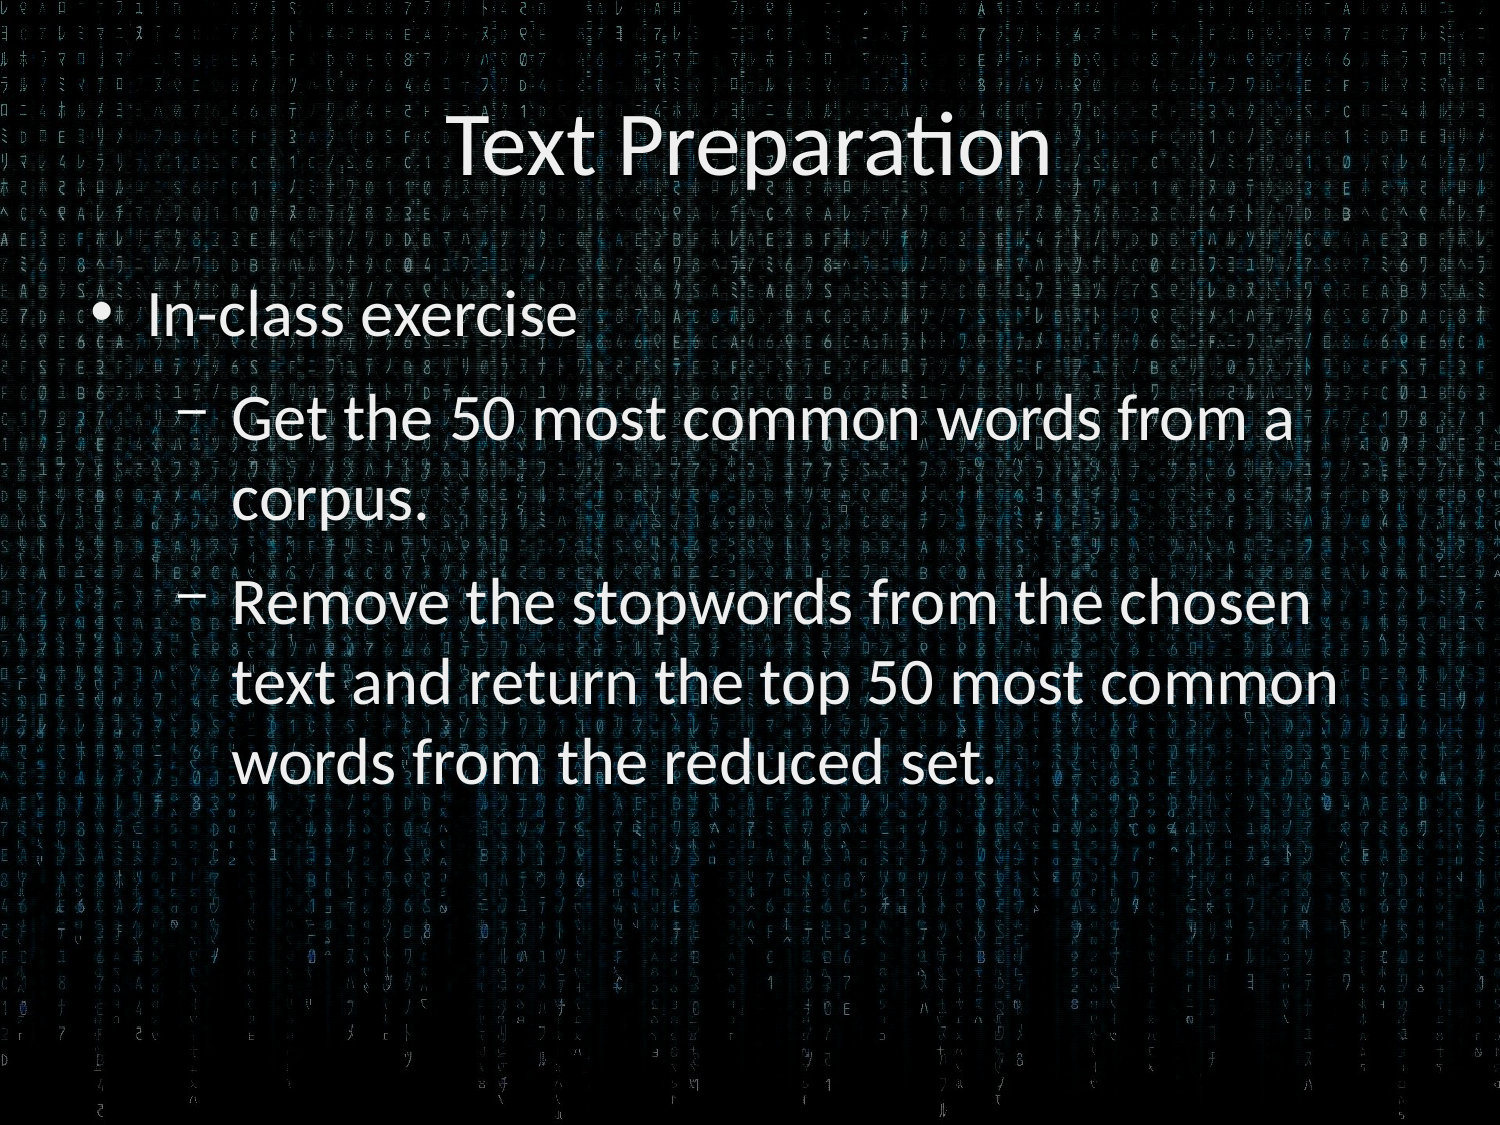

# Text Preparation
In-class exercise
Get the 50 most common words from a corpus.
Remove the stopwords from the chosen text and return the top 50 most common words from the reduced set.